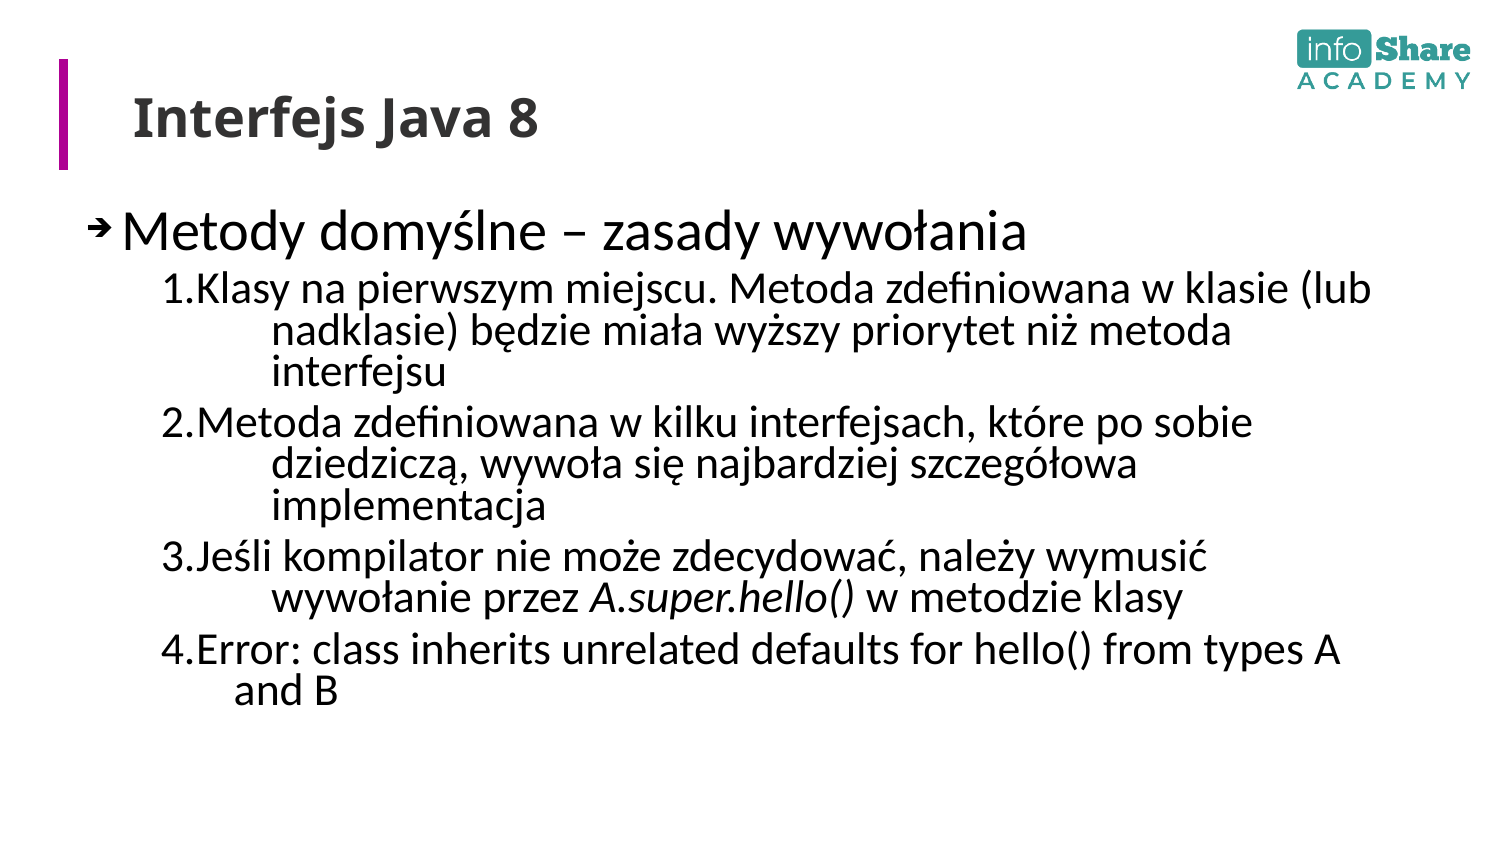

# Interfejs Java 8
Metody domyślne – zasady wywołania
Klasy na pierwszym miejscu. Metoda zdefiniowana w klasie (lub nadklasie) będzie miała wyższy priorytet niż metoda interfejsu
Metoda zdefiniowana w kilku interfejsach, które po sobie dziedziczą, wywoła się najbardziej szczegółowa implementacja
Jeśli kompilator nie może zdecydować, należy wymusić wywołanie przez A.super.hello() w metodzie klasy
Error: class inherits unrelated defaults for hello() from types A and B